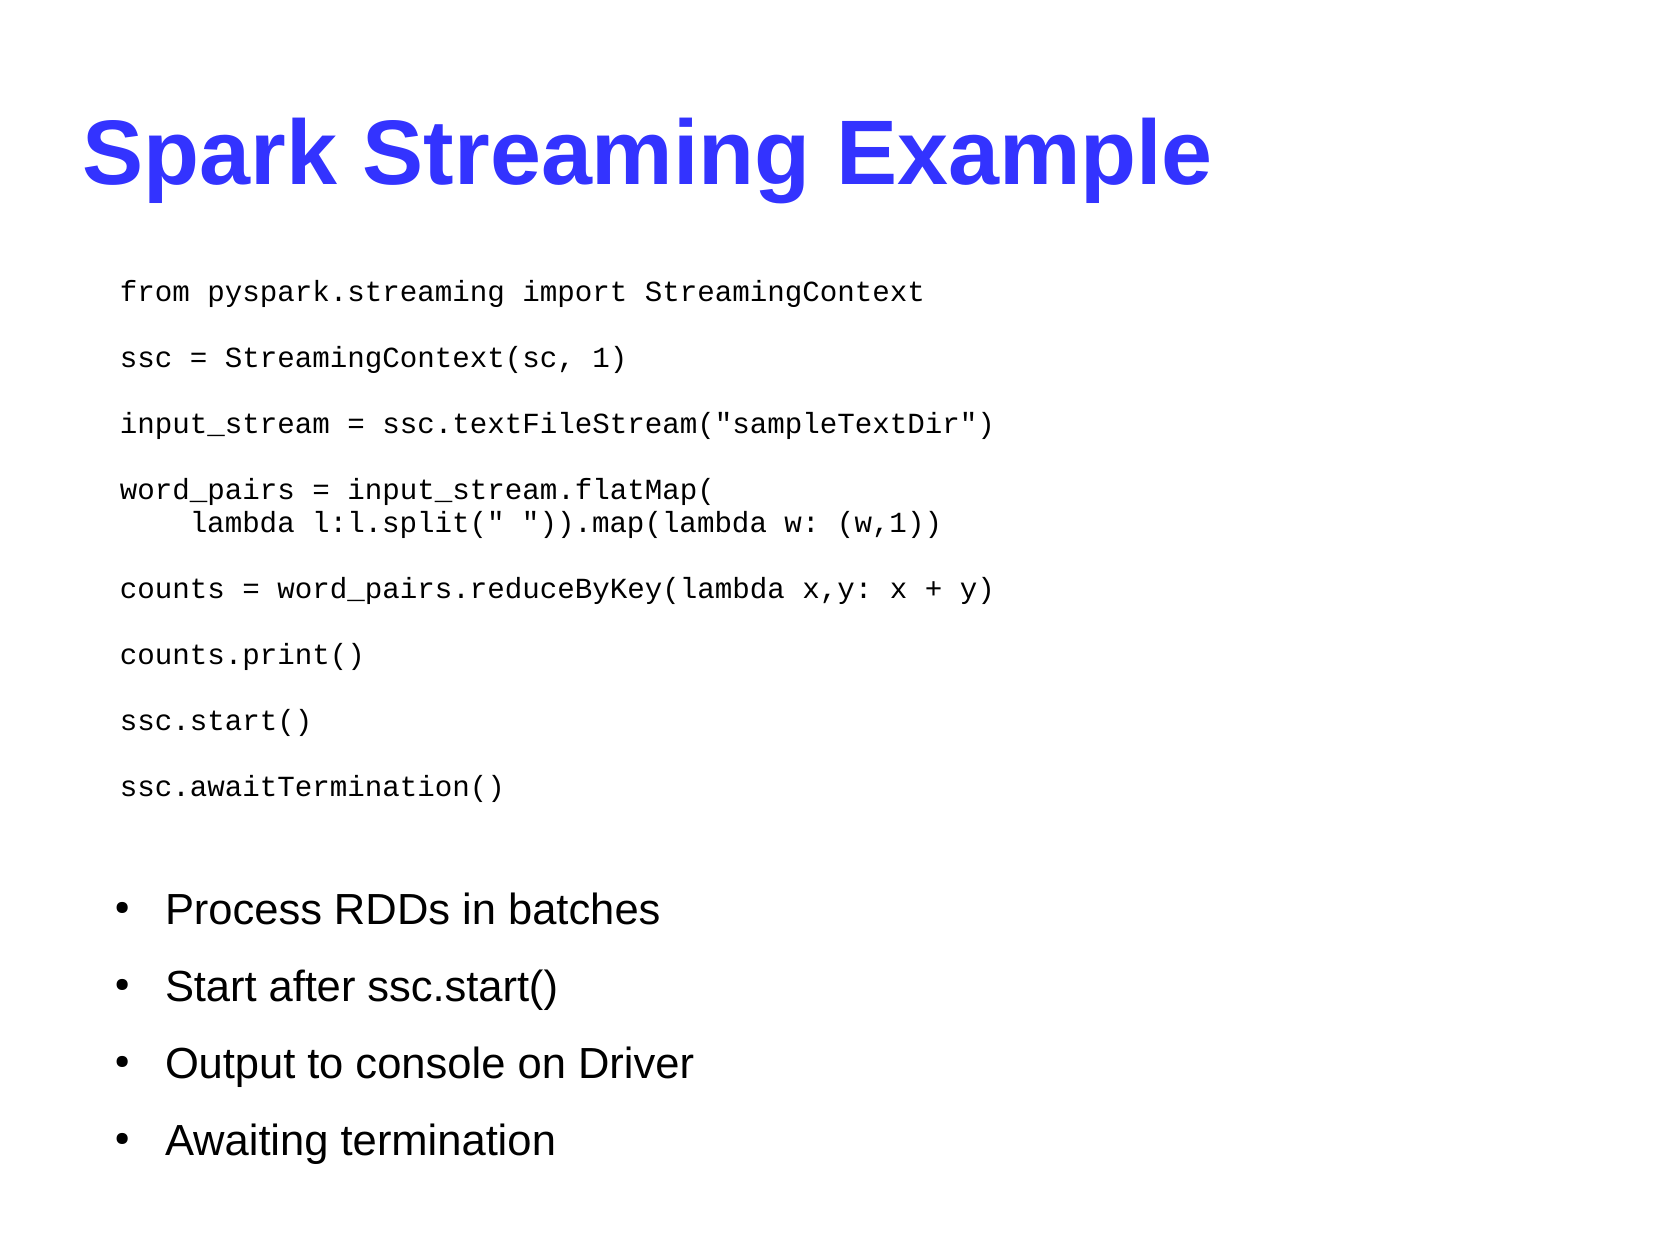

# Spark Streaming Example
from pyspark.streaming import StreamingContext
ssc = StreamingContext(sc, 1)
input_stream = ssc.textFileStream("sampleTextDir")
word_pairs = input_stream.flatMap(
 lambda l:l.split(" ")).map(lambda w: (w,1))
counts = word_pairs.reduceByKey(lambda x,y: x + y)
counts.print()
ssc.start()
ssc.awaitTermination()
Process RDDs in batches
Start after ssc.start()
Output to console on Driver
Awaiting termination